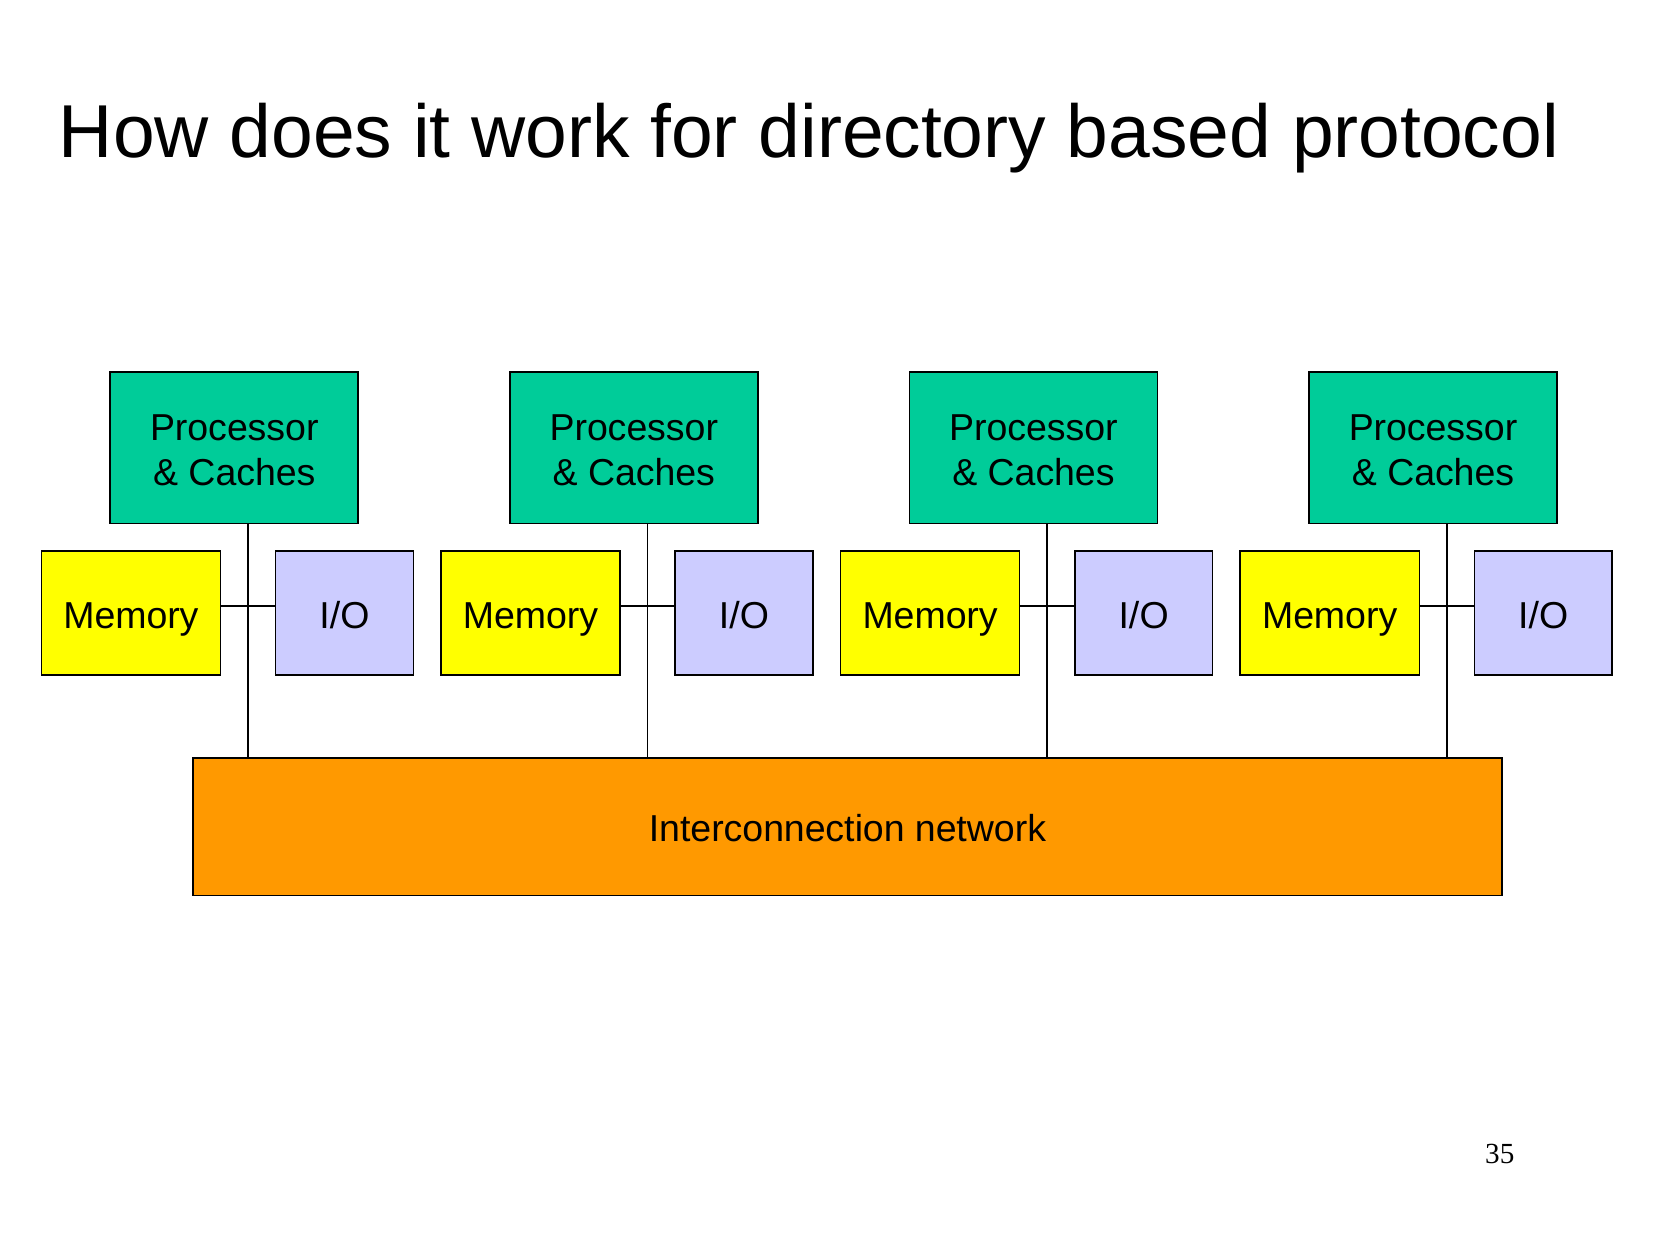

How does it work for directory based protocol
Processor
& Caches
Processor
& Caches
Processor
& Caches
Processor
& Caches
Memory
I/O
Memory
I/O
Memory
I/O
Memory
I/O
Interconnection network